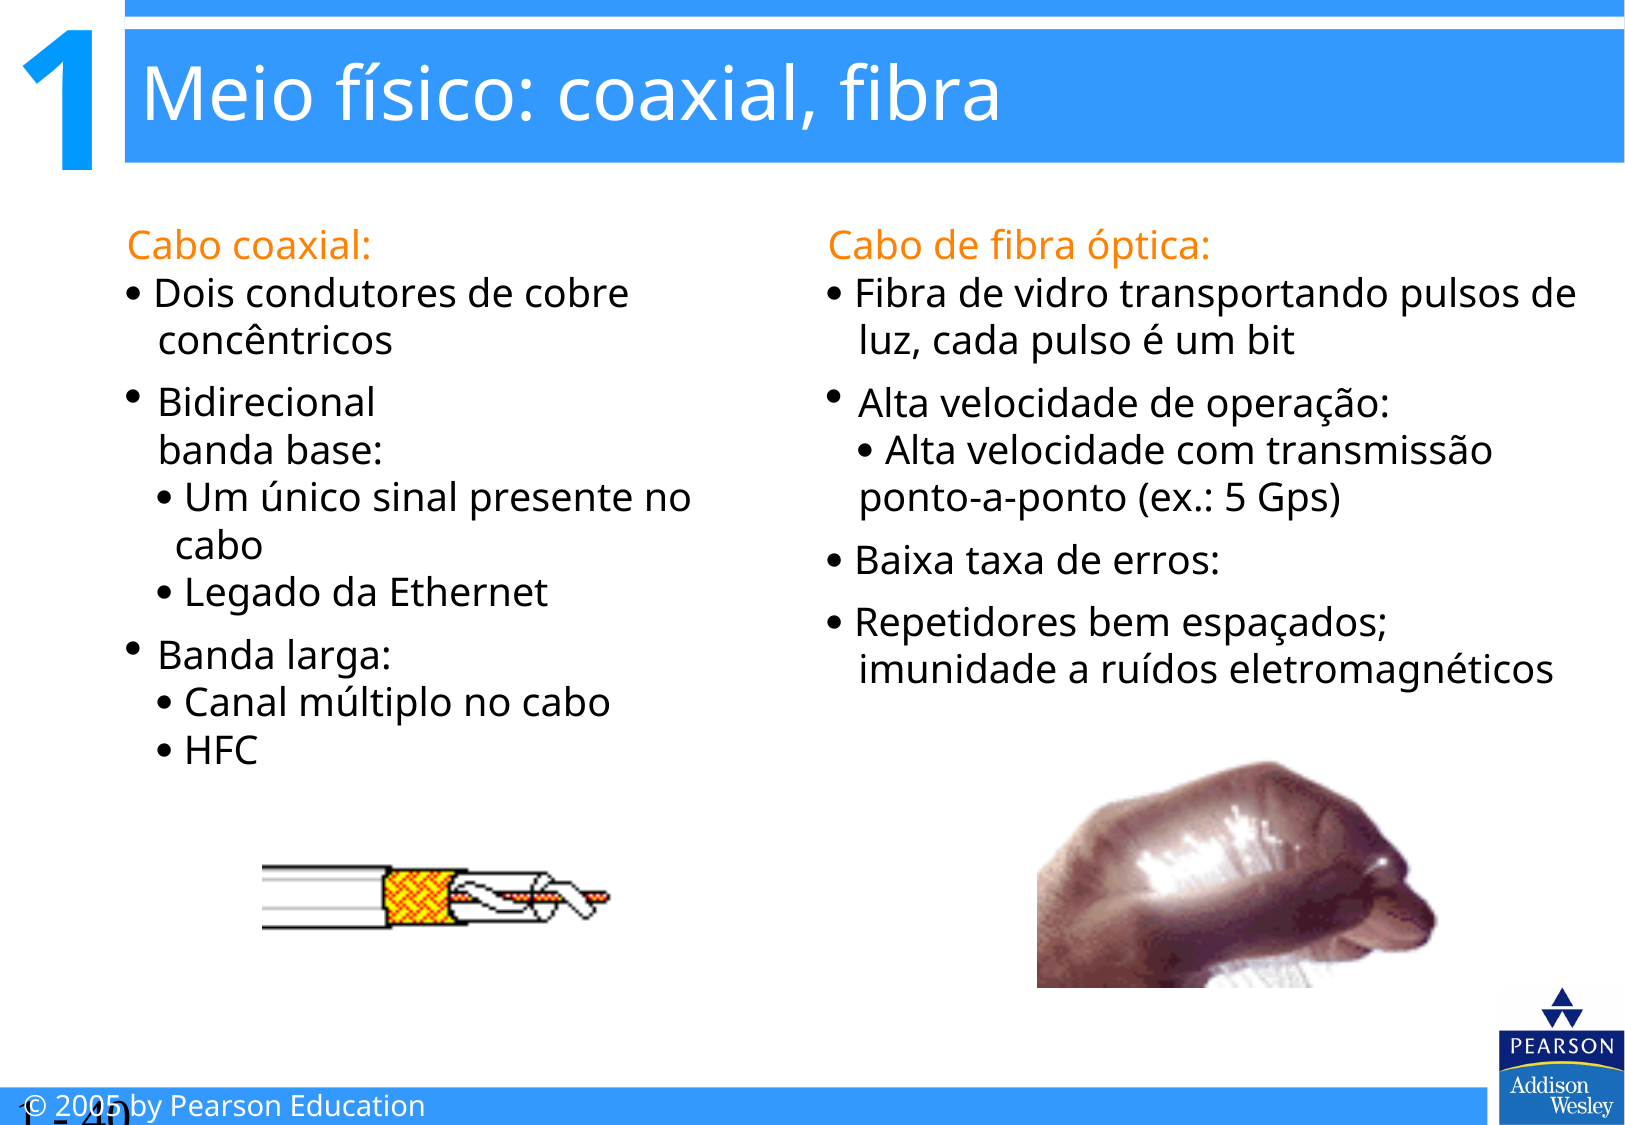

Meio físico: coaxial, fibra
# Cabo coaxial:
 Dois condutores de cobre concêntricos
Bidirecional
	banda base:
	 Um único sinal presente no
		cabo
	 Legado da Ethernet
Banda larga:
	 Canal múltiplo no cabo
	 HFC
Cabo de fibra óptica:
 Fibra de vidro transportando pulsos de luz, cada pulso é um bit
Alta velocidade de operação:
	 Alta velocidade com transmissão 	ponto-a-ponto (ex.: 5 Gps)
 Baixa taxa de erros:
 Repetidores bem espaçados; imunidade a ruídos eletromagnéticos
40